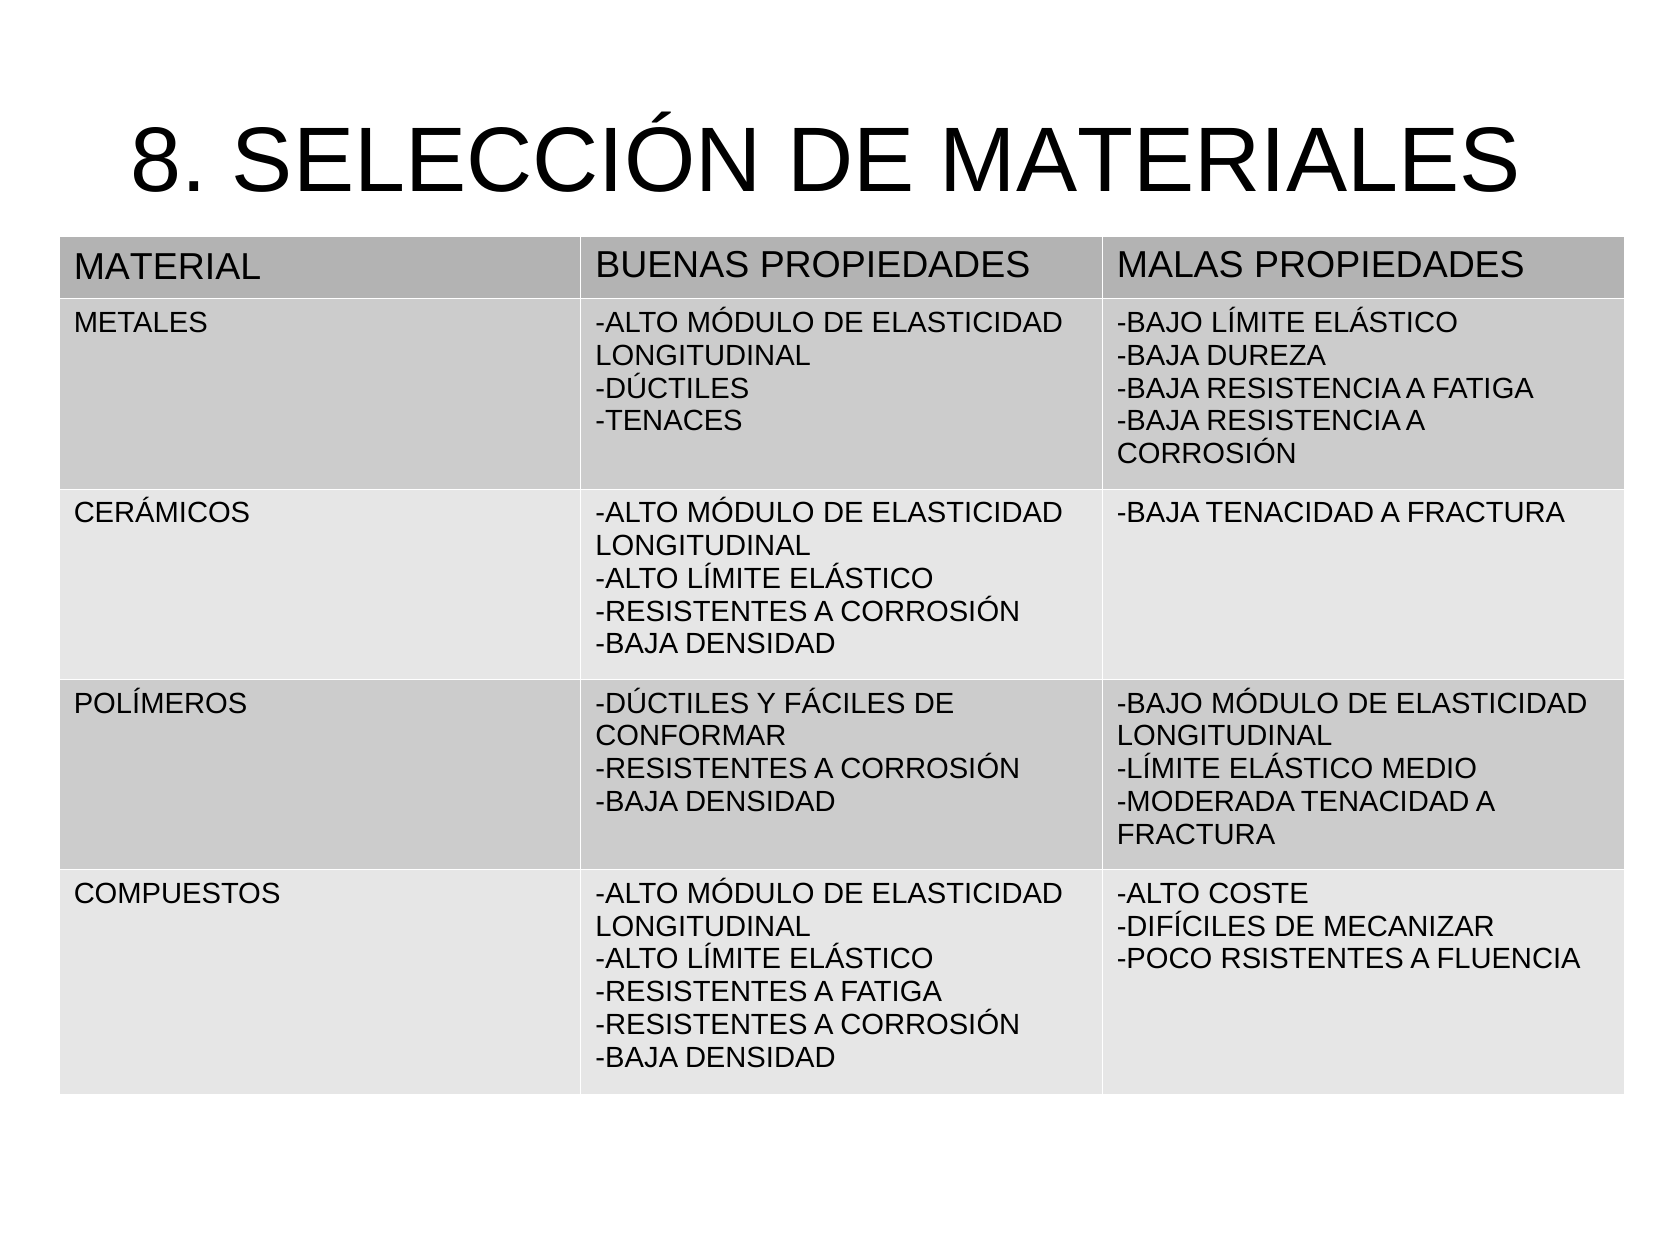

# 8. SELECCIÓN DE MATERIALES
| MATERIAL | BUENAS PROPIEDADES | MALAS PROPIEDADES |
| --- | --- | --- |
| METALES | -ALTO MÓDULO DE ELASTICIDAD LONGITUDINAL -DÚCTILES -TENACES | -BAJO LÍMITE ELÁSTICO -BAJA DUREZA -BAJA RESISTENCIA A FATIGA -BAJA RESISTENCIA A CORROSIÓN |
| CERÁMICOS | -ALTO MÓDULO DE ELASTICIDAD LONGITUDINAL -ALTO LÍMITE ELÁSTICO -RESISTENTES A CORROSIÓN -BAJA DENSIDAD | -BAJA TENACIDAD A FRACTURA |
| POLÍMEROS | -DÚCTILES Y FÁCILES DE CONFORMAR -RESISTENTES A CORROSIÓN -BAJA DENSIDAD | -BAJO MÓDULO DE ELASTICIDAD LONGITUDINAL -LÍMITE ELÁSTICO MEDIO -MODERADA TENACIDAD A FRACTURA |
| COMPUESTOS | -ALTO MÓDULO DE ELASTICIDAD LONGITUDINAL -ALTO LÍMITE ELÁSTICO -RESISTENTES A FATIGA -RESISTENTES A CORROSIÓN -BAJA DENSIDAD | -ALTO COSTE -DIFÍCILES DE MECANIZAR -POCO RSISTENTES A FLUENCIA |